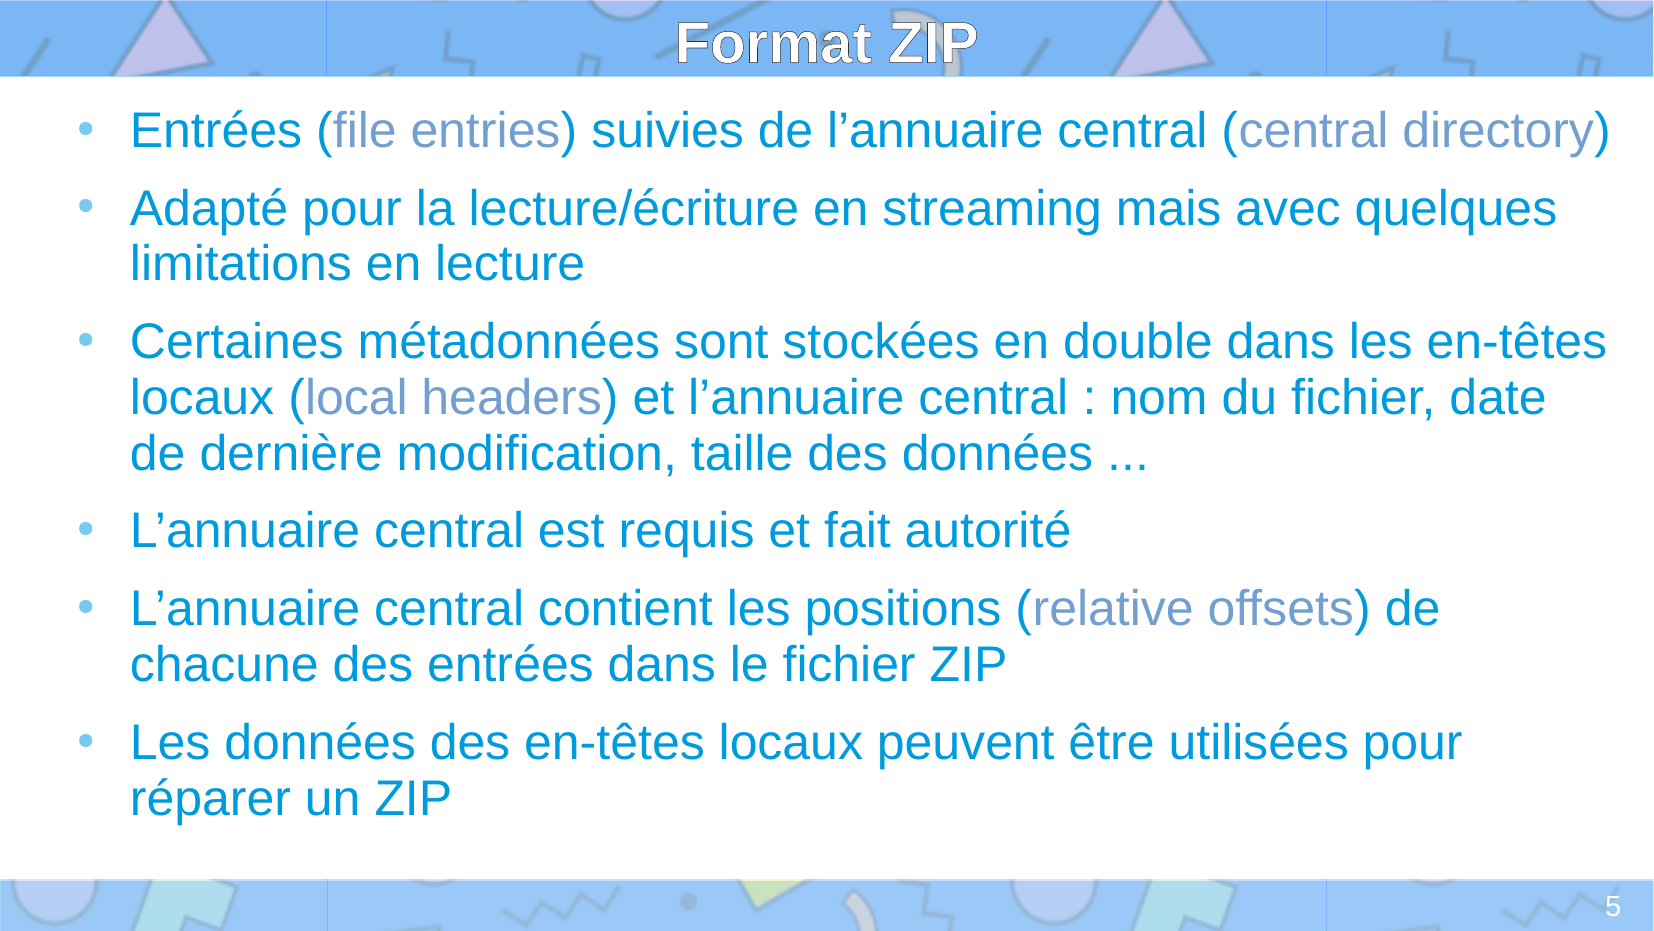

# Format ZIP
Entrées (file entries) suivies de l’annuaire central (central directory)
Adapté pour la lecture/écriture en streaming mais avec quelques limitations en lecture
Certaines métadonnées sont stockées en double dans les en-têtes locaux (local headers) et l’annuaire central : nom du fichier, date de dernière modification, taille des données ...
L’annuaire central est requis et fait autorité
L’annuaire central contient les positions (relative offsets) de chacune des entrées dans le fichier ZIP
Les données des en-têtes locaux peuvent être utilisées pour réparer un ZIP
5